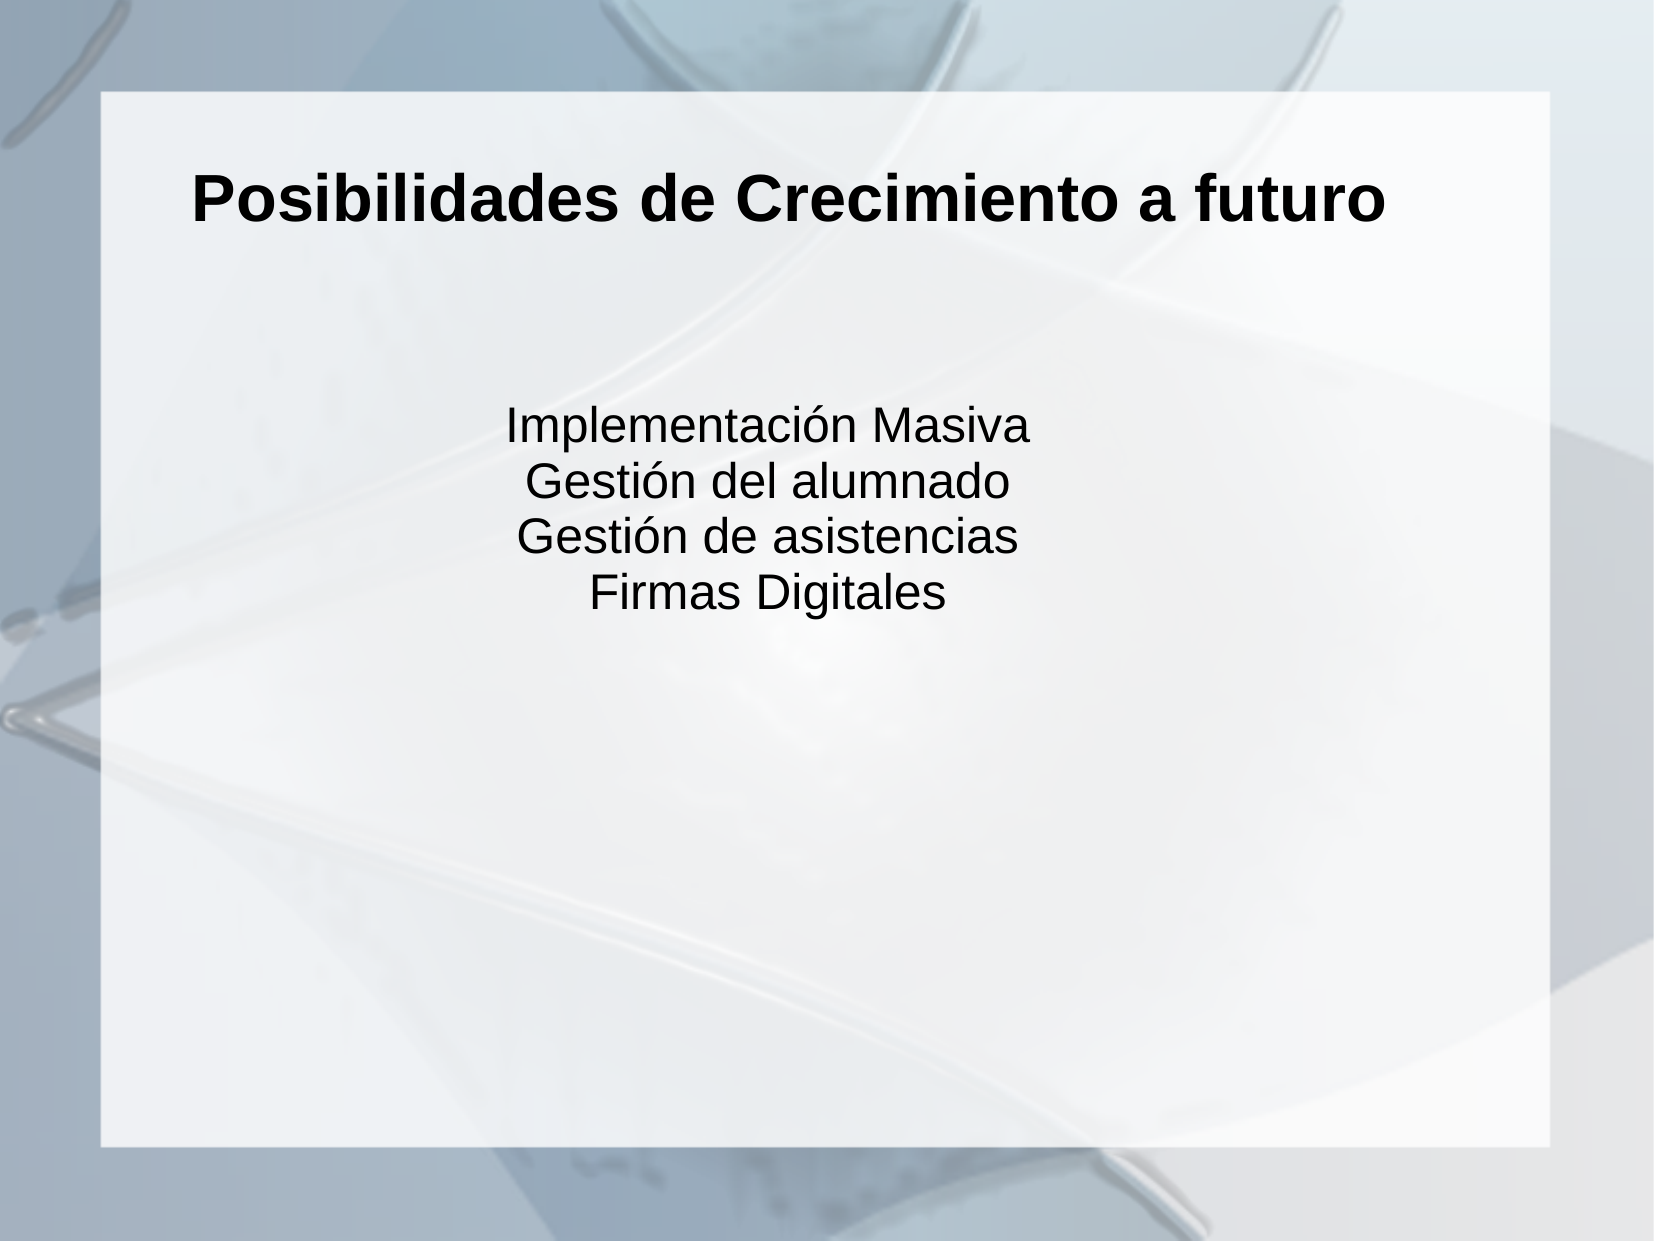

Posibilidades de Crecimiento a futuro
Implementación Masiva
Gestión del alumnado
Gestión de asistencias
Firmas Digitales